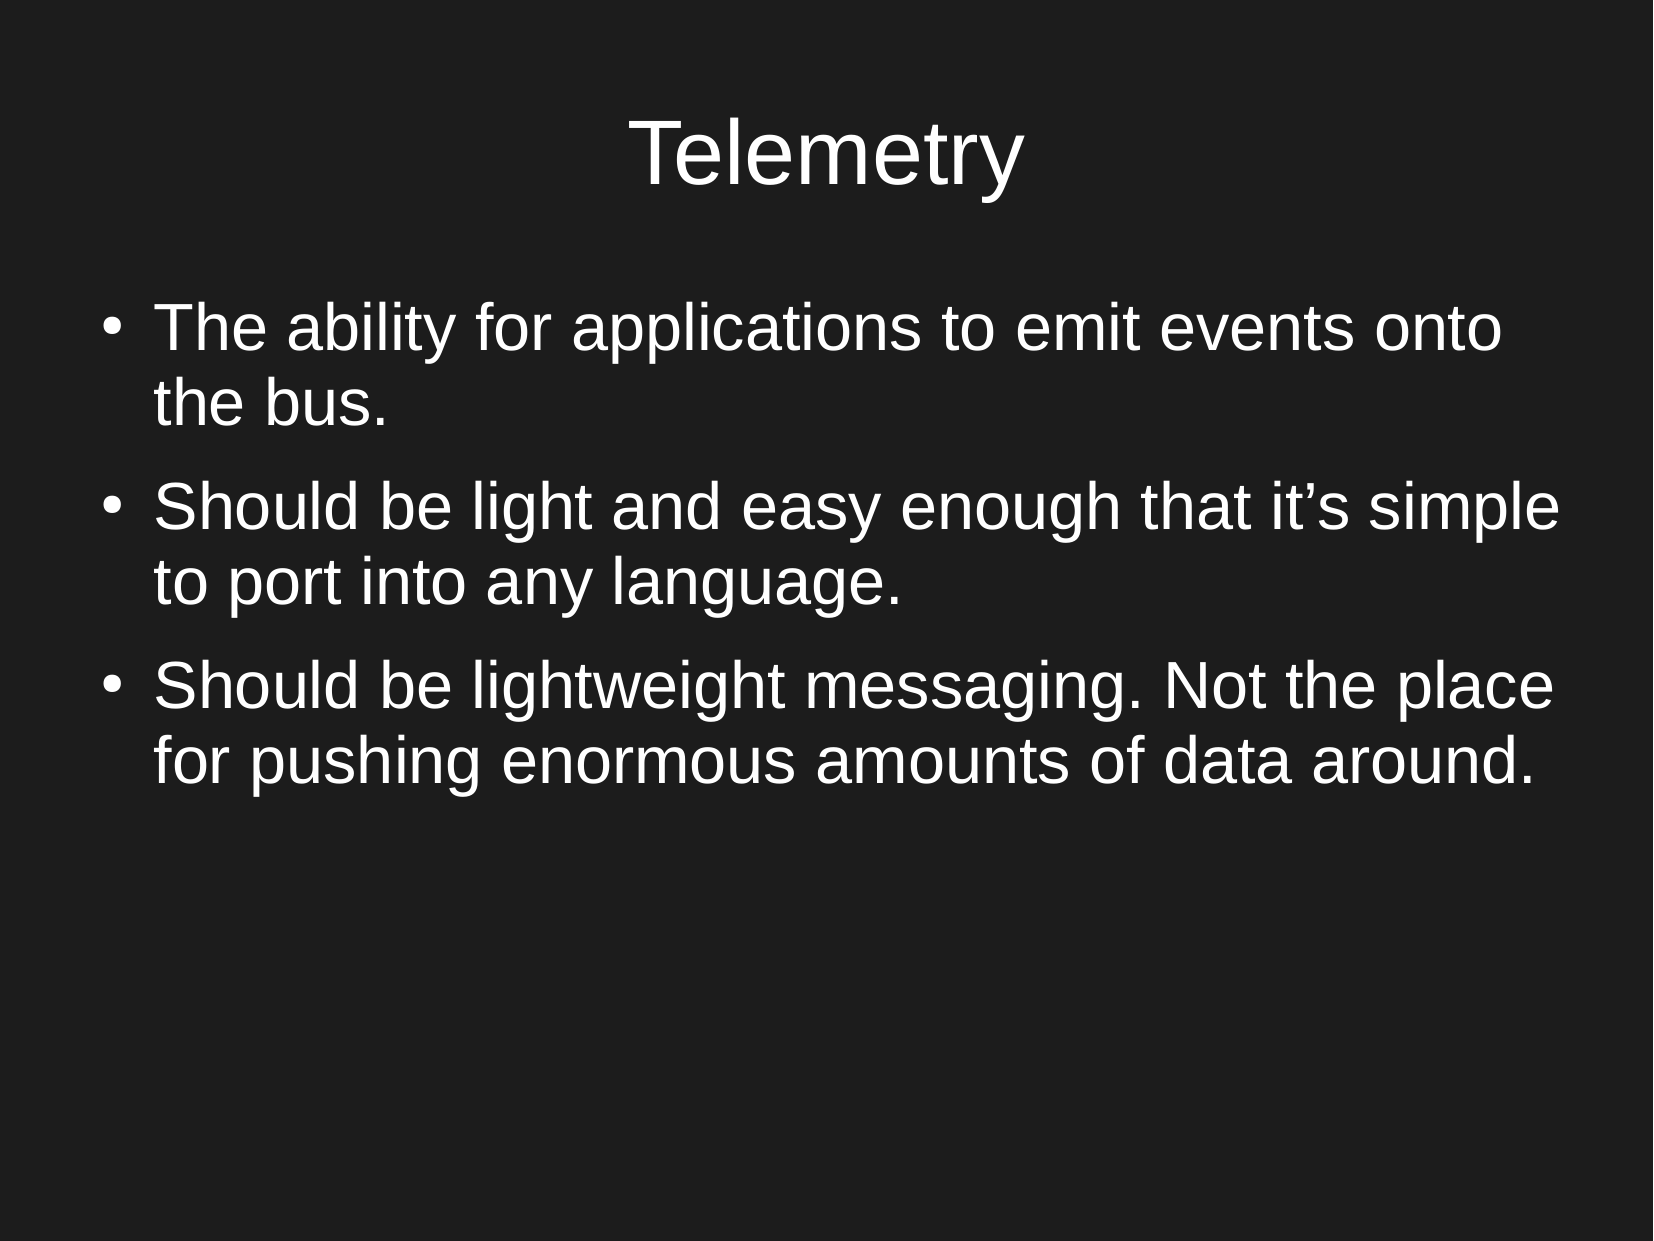

# Telemetry
The ability for applications to emit events onto the bus.
Should be light and easy enough that it’s simple to port into any language.
Should be lightweight messaging. Not the place for pushing enormous amounts of data around.